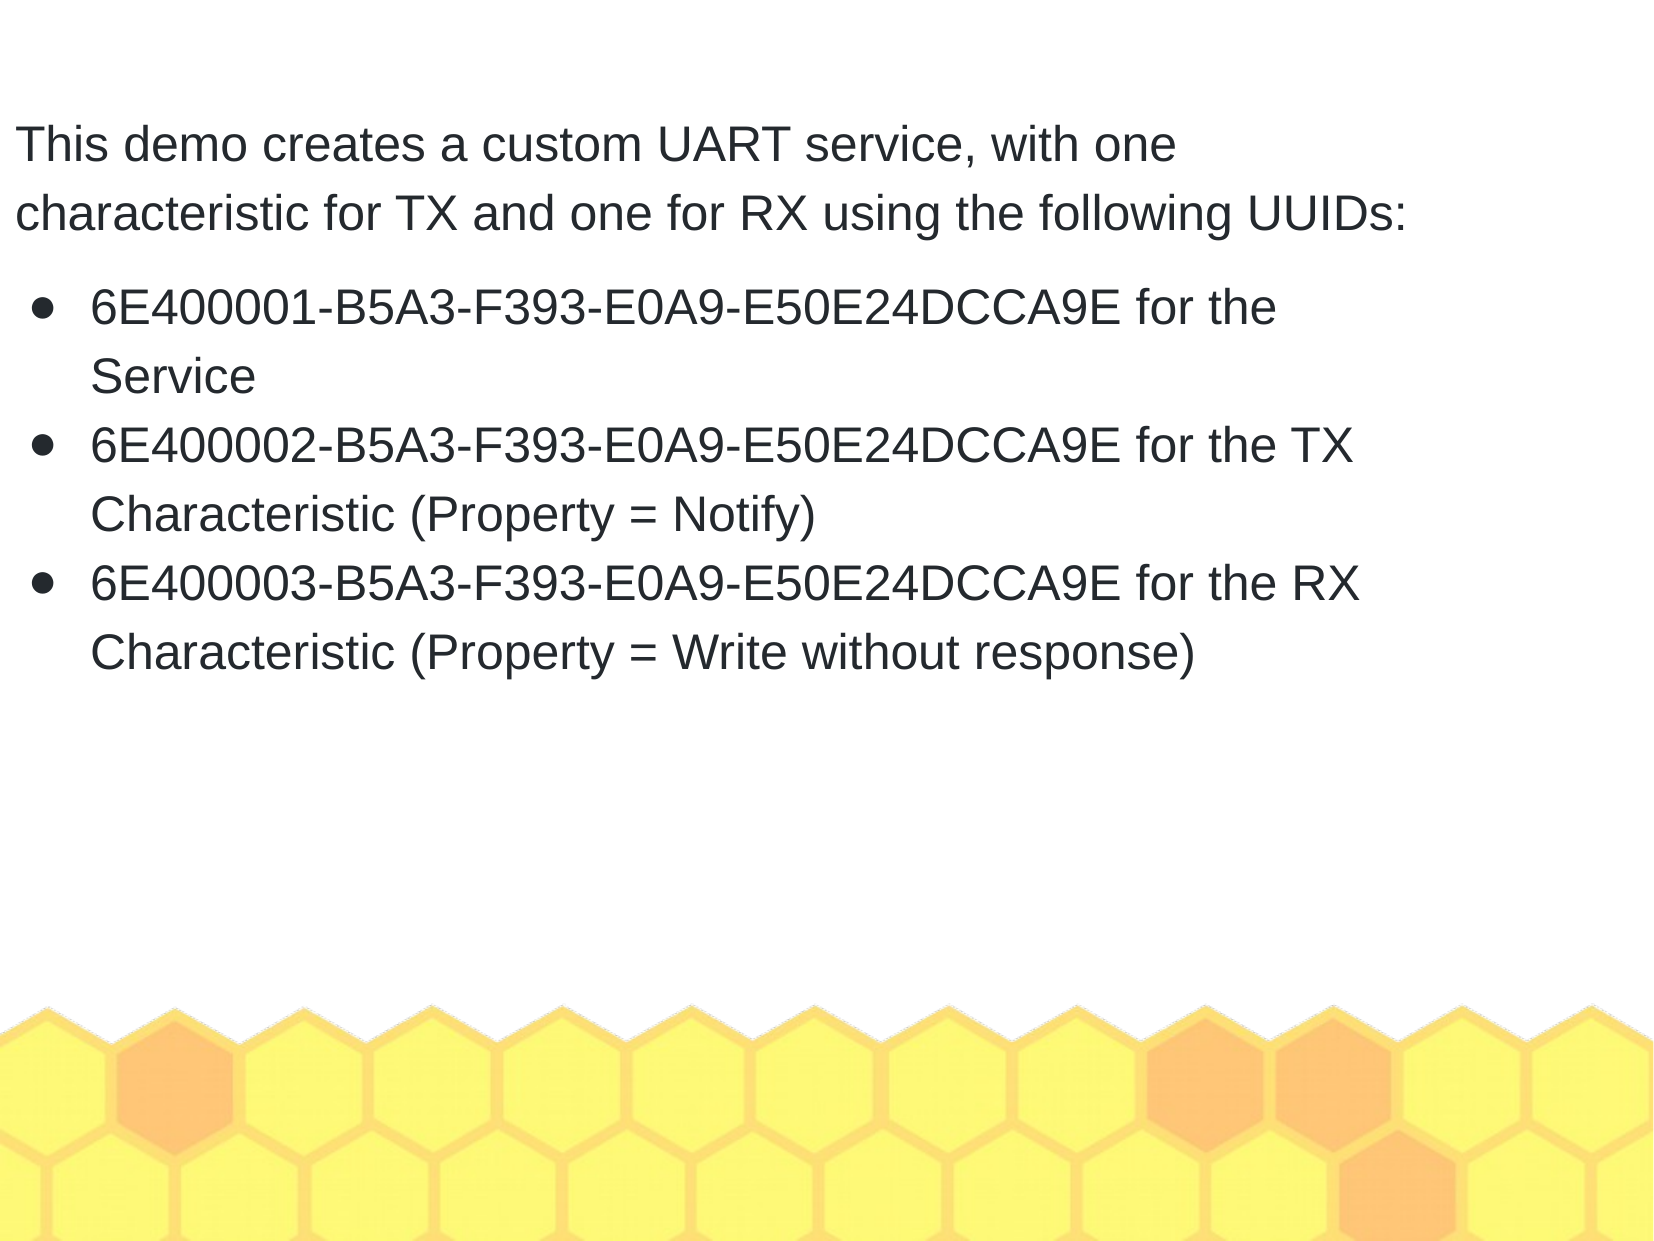

This demo creates a custom UART service, with one characteristic for TX and one for RX using the following UUIDs:
6E400001-B5A3-F393-E0A9-E50E24DCCA9E for the Service
6E400002-B5A3-F393-E0A9-E50E24DCCA9E for the TX Characteristic (Property = Notify)
6E400003-B5A3-F393-E0A9-E50E24DCCA9E for the RX Characteristic (Property = Write without response)
#